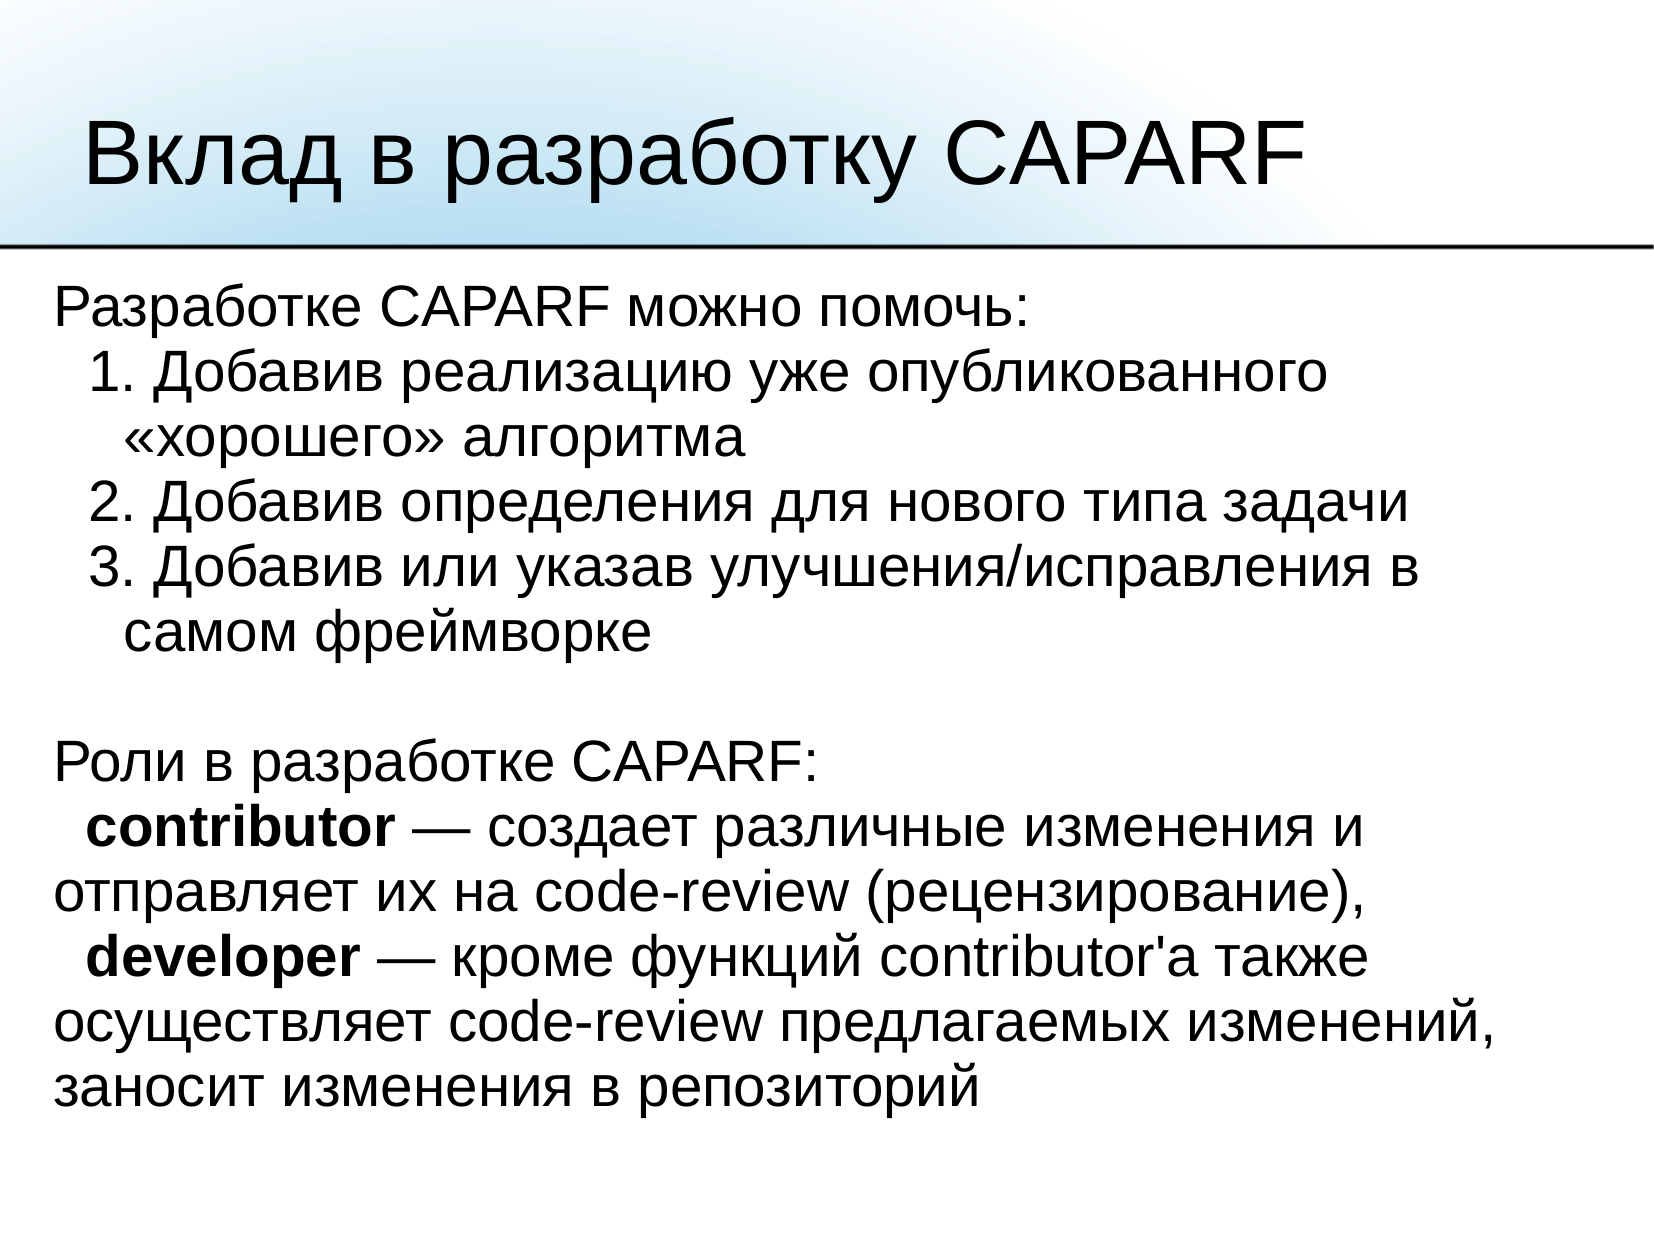

# Вклад в разработку CAPARF
Разработке CAPARF можно помочь:
 Добавив реализацию уже опубликованного «хорошего» алгоритма
 Добавив определения для нового типа задачи
 Добавив или указав улучшения/исправления в самом фреймворке
Роли в разработке CAPARF:
 сontributor — создает различные изменения и отправляет их на code-review (рецензирование),
 developer — кроме функций contributor'а также осуществляет code-review предлагаемых изменений, заносит изменения в репозиторий